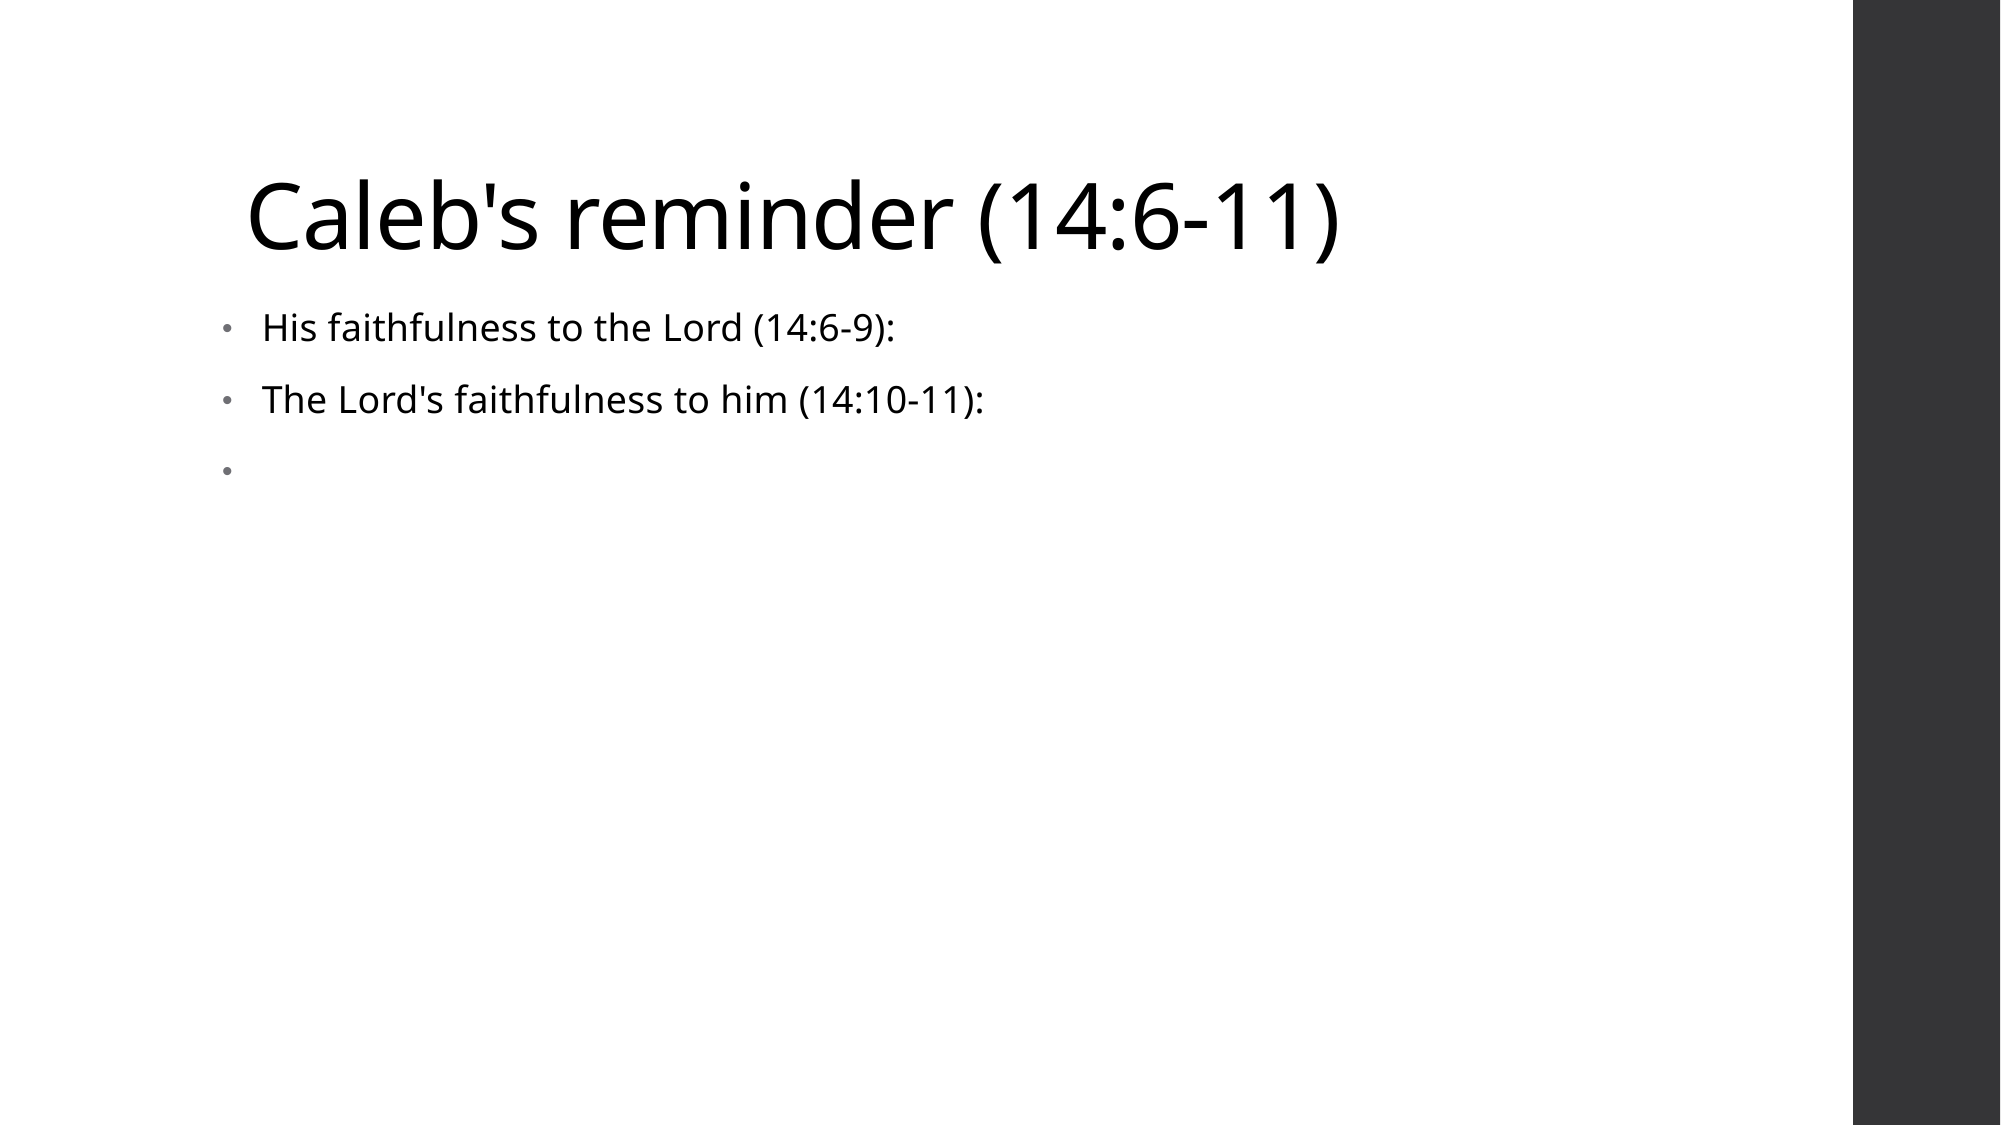

# Caleb's reminder (14:6-11)
 His faithfulness to the Lord (14:6-9):
 The Lord's faithfulness to him (14:10-11):